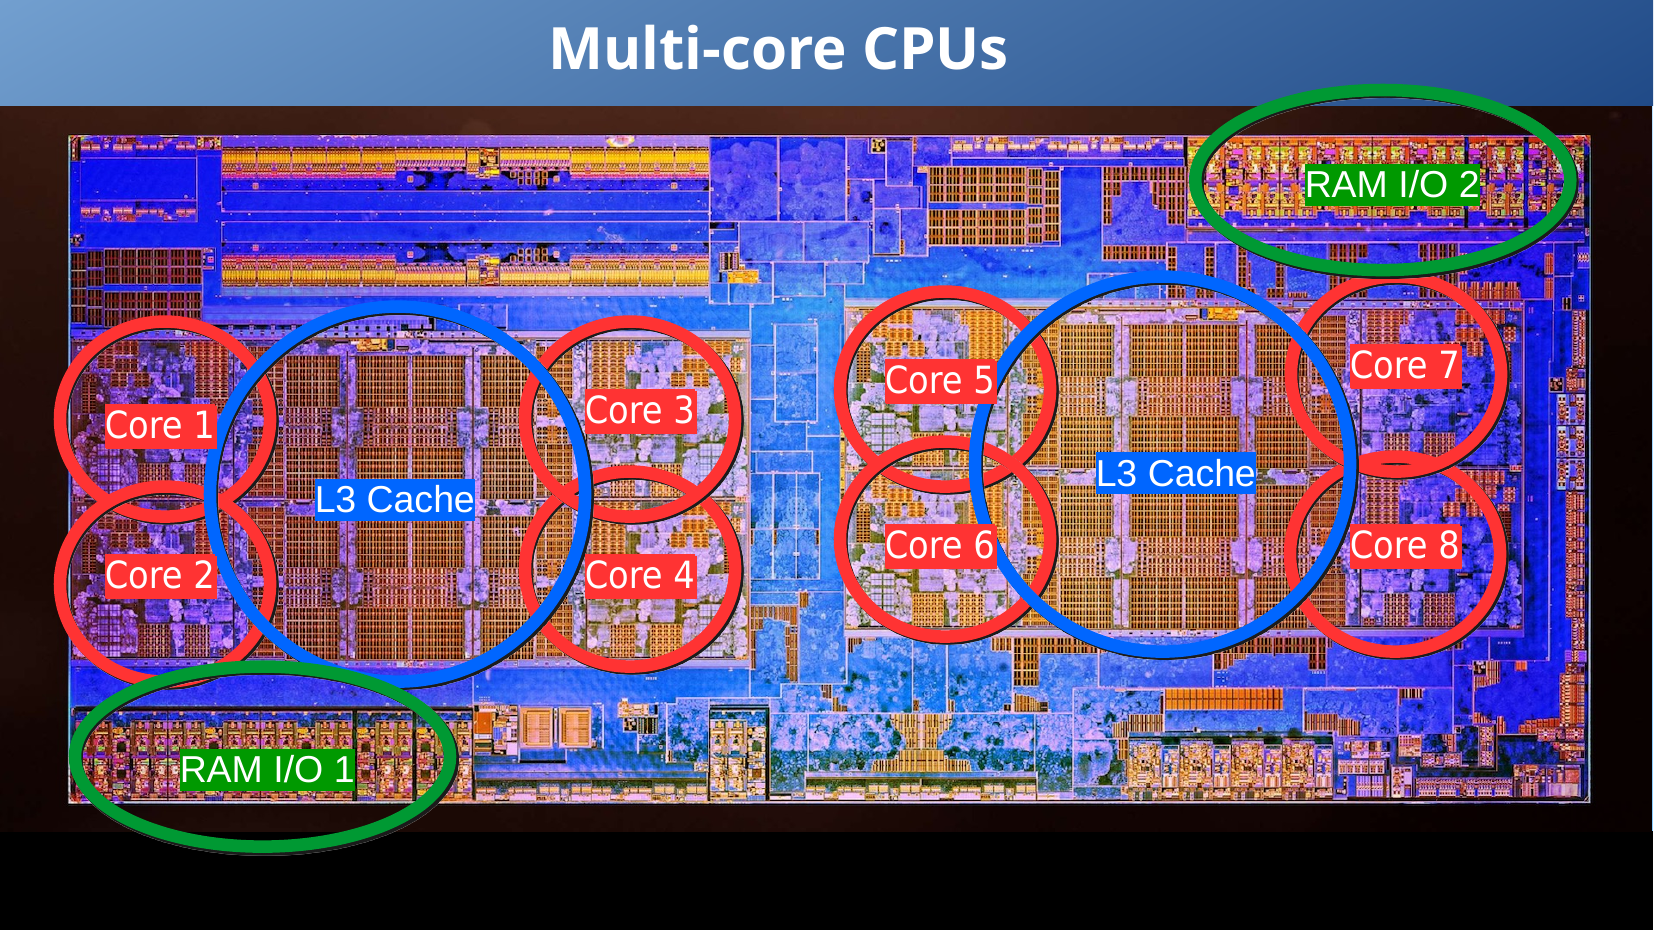

Multi-core CPUs
RAM I/O 2
Core 7
Core 5
Core 3
Core 1
L3 Cache
L3 Cache
Core 6
Core 8
Core 2
Core 4
RAM I/O 1